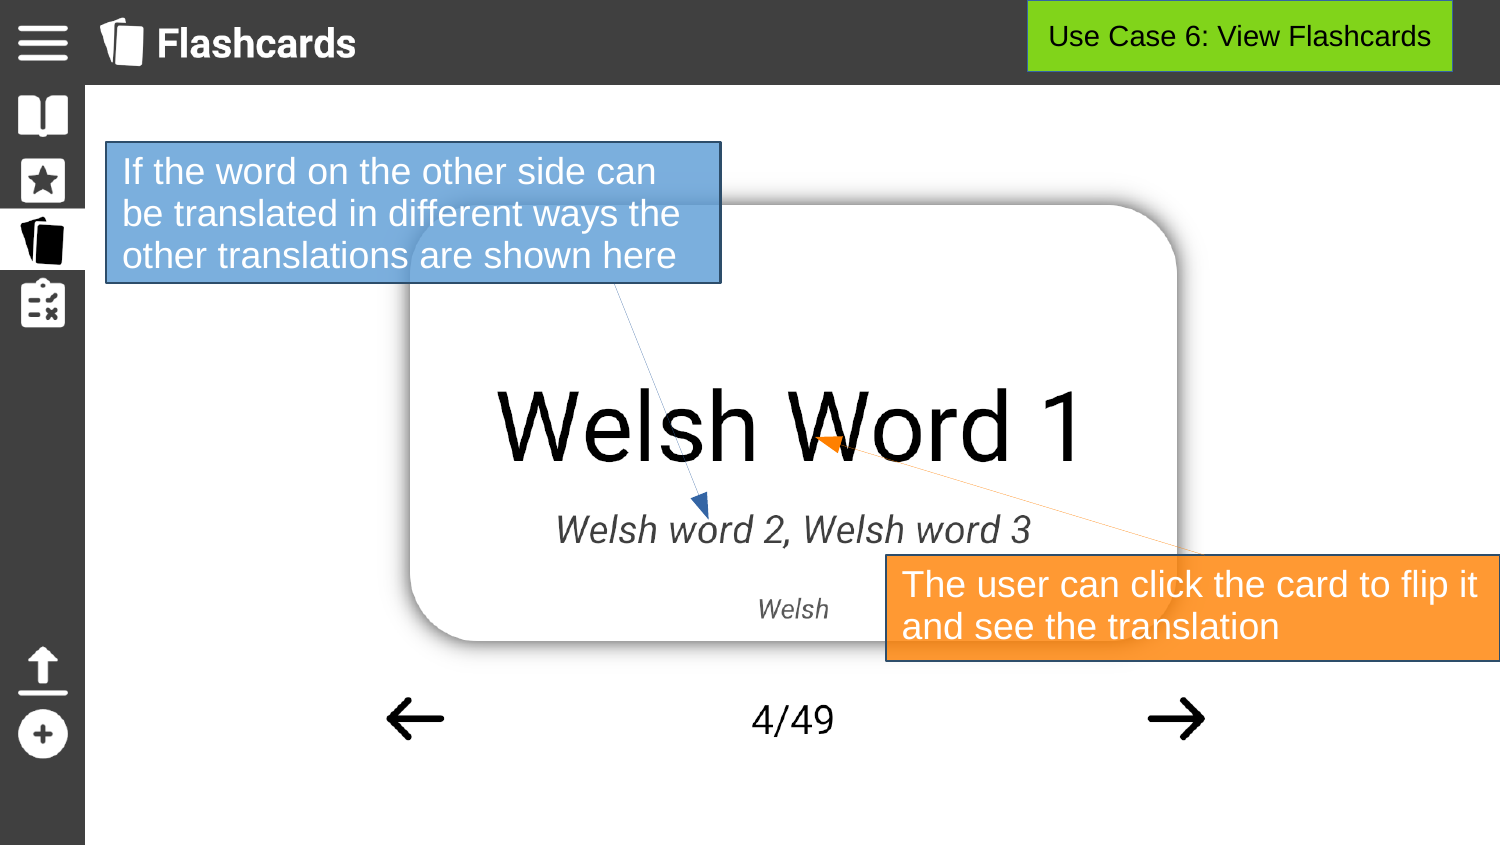

Use Case 6: View Flashcards
If the word on the other side can be translated in different ways the other translations are shown here
The user can click the card to flip it and see the translation